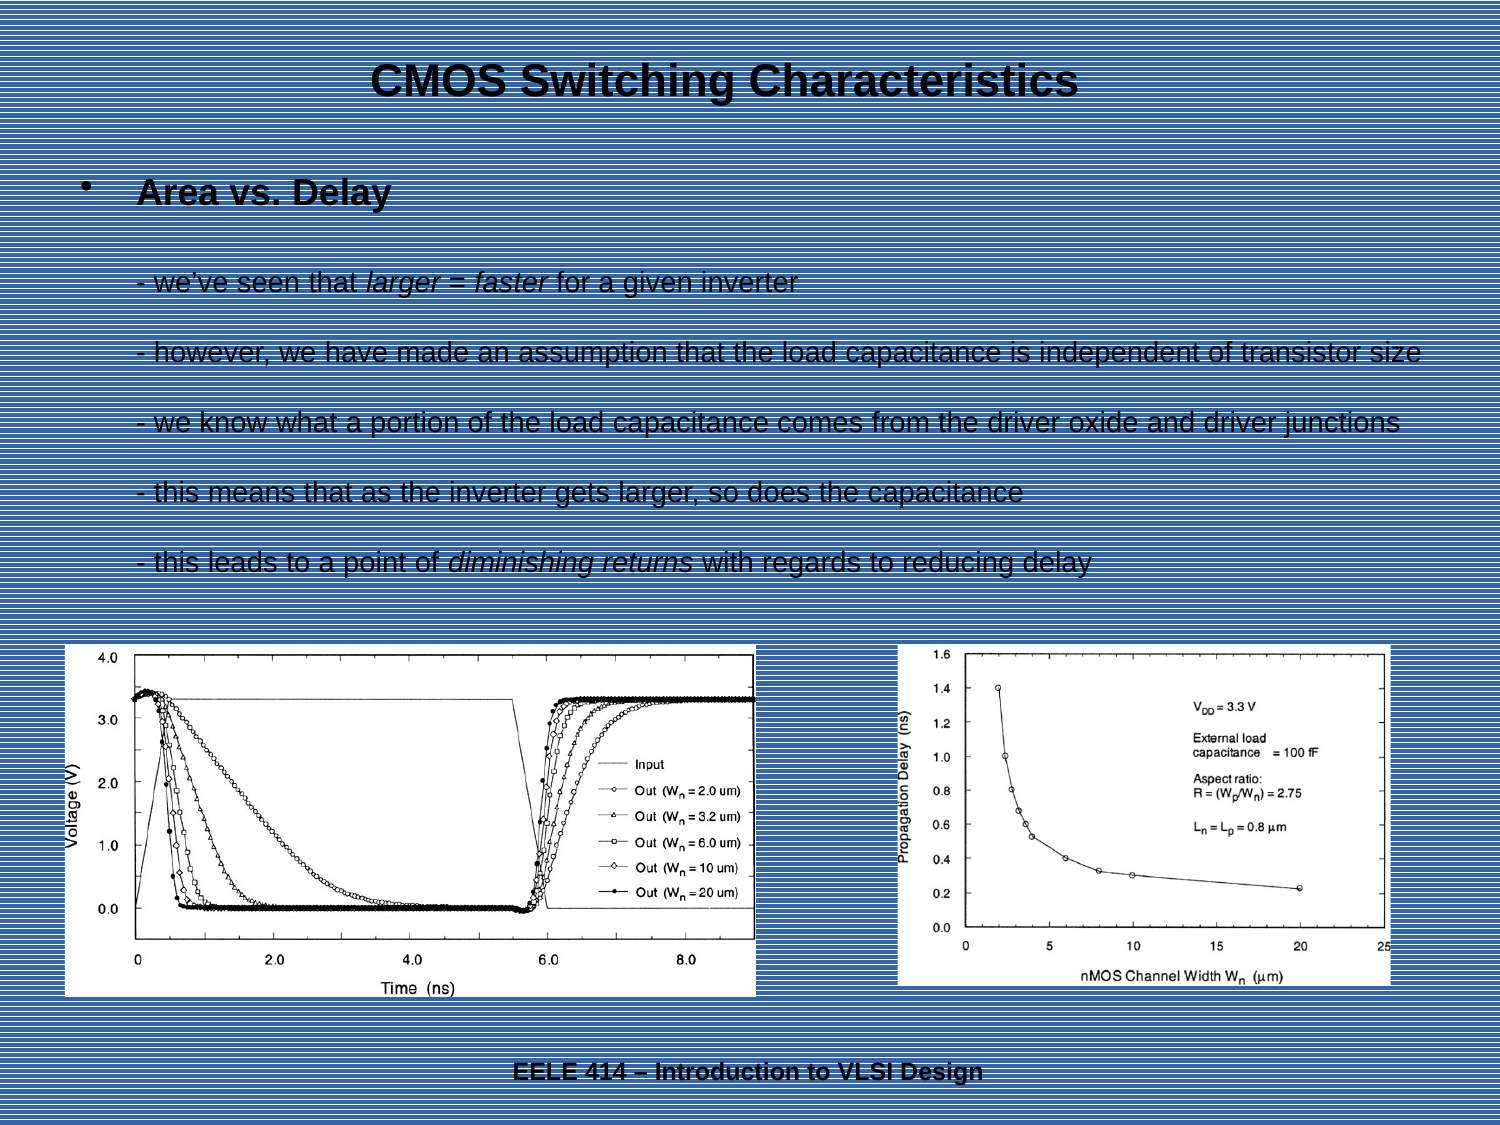

# CMOS Switching Characteristics
Area vs. Delay
- we’ve seen that larger = faster for a given inverter
- however, we have made an assumption that the load capacitance is independent of transistor size
- we know what a portion of the load capacitance comes from the driver oxide and driver junctions
- this means that as the inverter gets larger, so does the capacitance
- this leads to a point of diminishing returns with regards to reducing delay